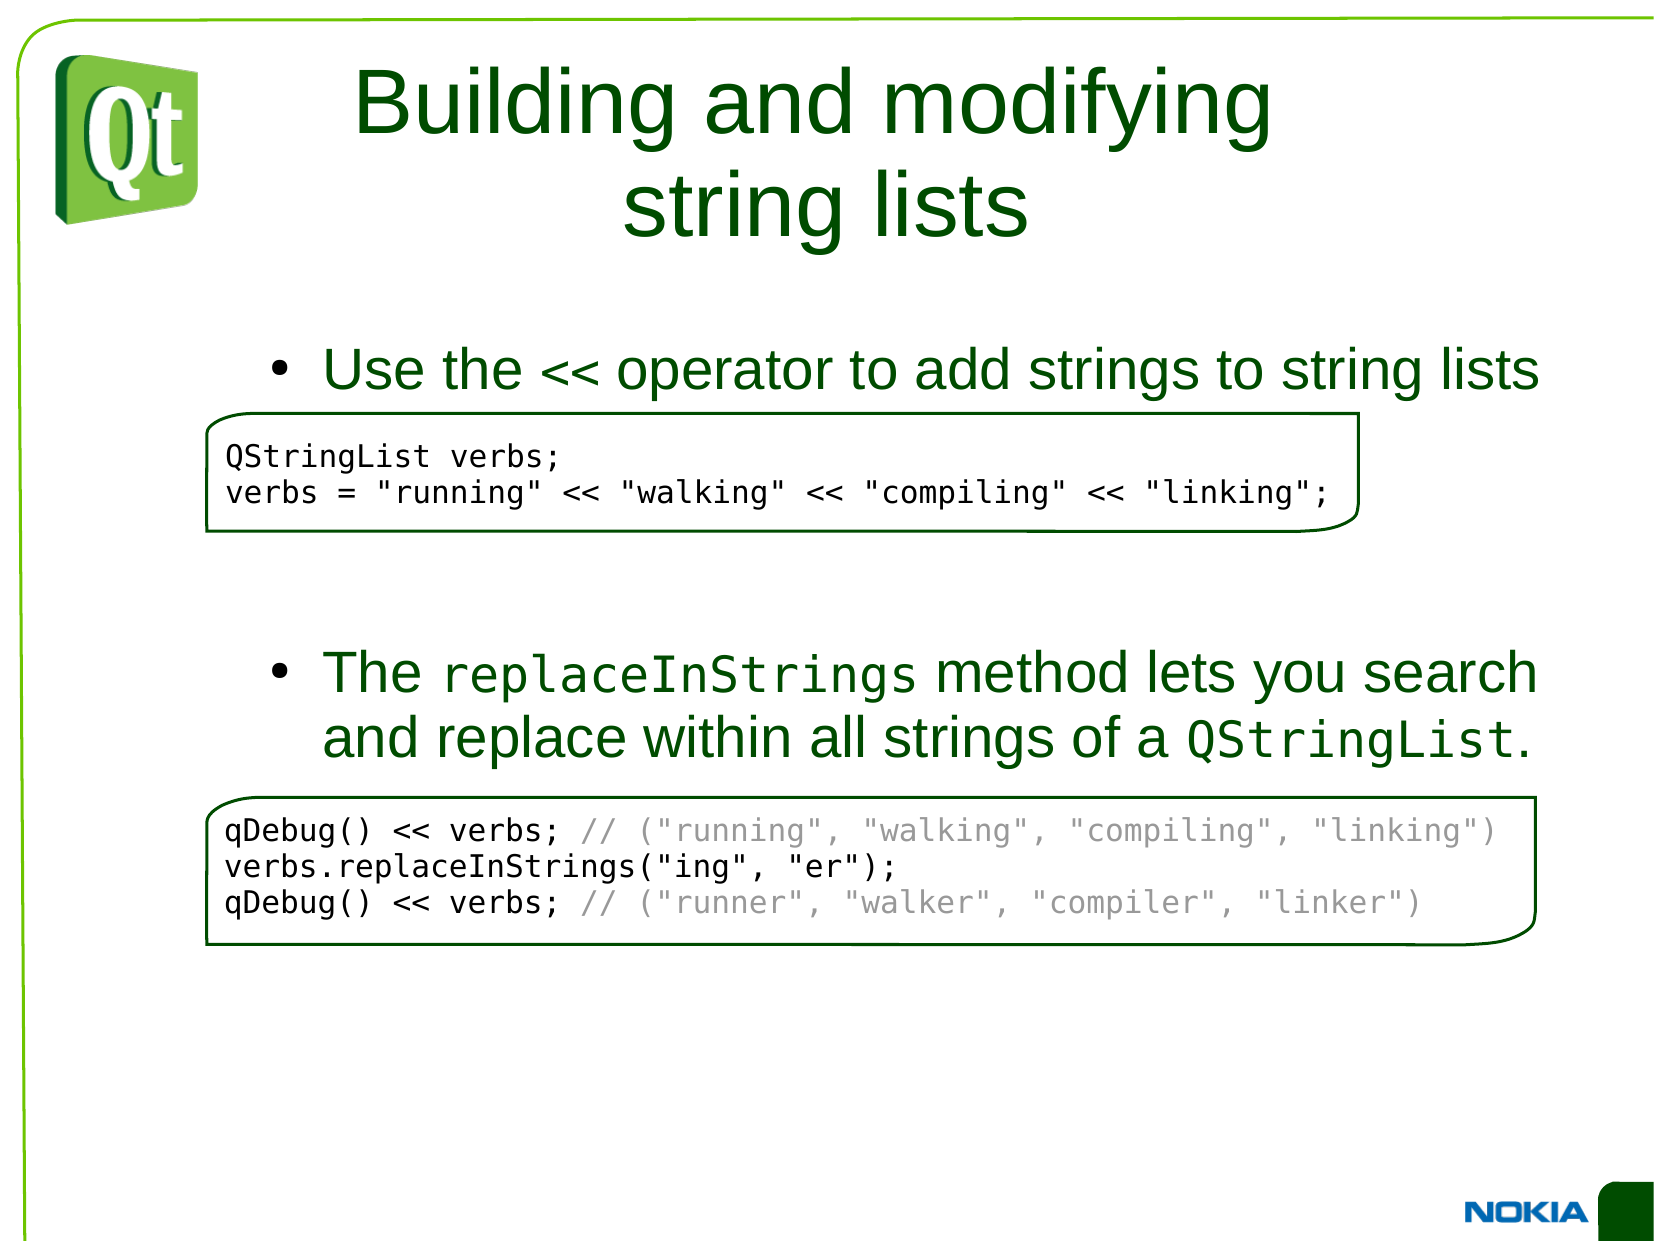

# Building and modifying string lists
Use the << operator to add strings to string lists
The replaceInStrings method lets you search and replace within all strings of a QStringList.
 QStringList verbs;
 verbs = "running" << "walking" << "compiling" << "linking";
 qDebug() << verbs; // ("running", "walking", "compiling", "linking")
 verbs.replaceInStrings("ing", "er");
 qDebug() << verbs; // ("runner", "walker", "compiler", "linker")